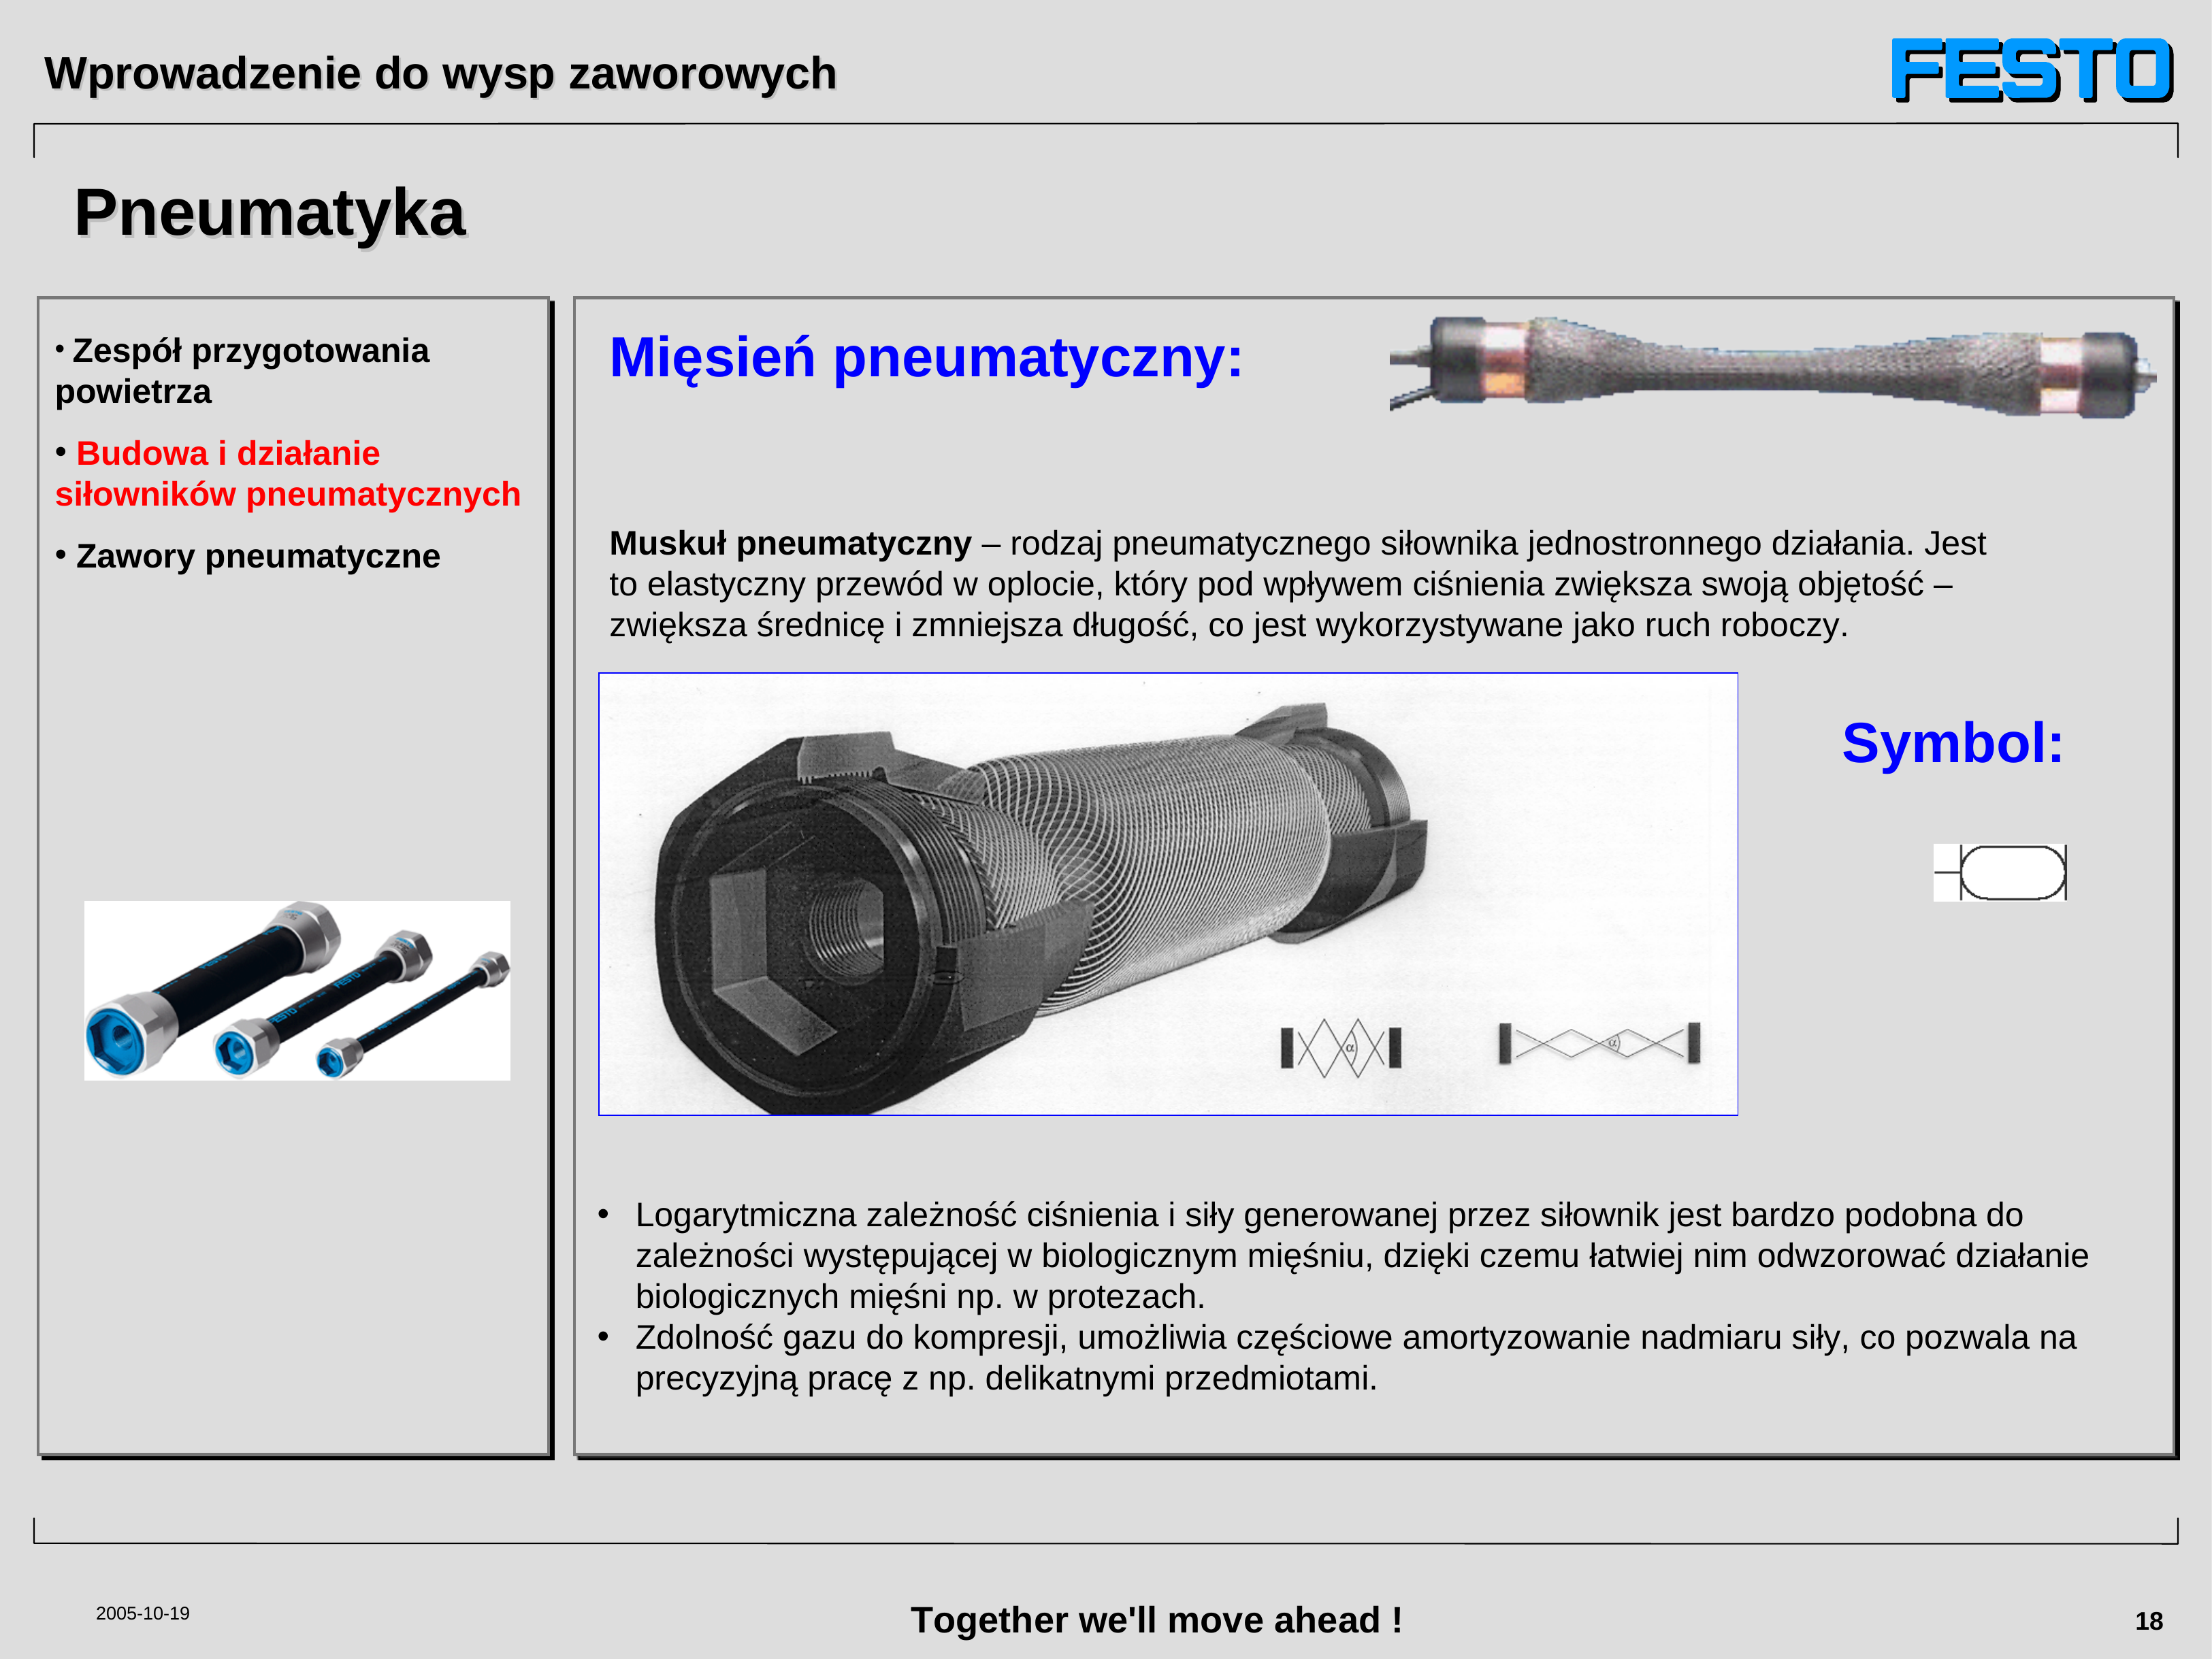

# Pneumatyka
Mięsień pneumatyczny:
 Zespół przygotowania powietrza
 Budowa i działanie siłowników pneumatycznych
 Zawory pneumatyczne
Muskuł pneumatyczny – rodzaj pneumatycznego siłownika jednostronnego działania. Jest to elastyczny przewód w oplocie, który pod wpływem ciśnienia zwiększa swoją objętość – zwiększa średnicę i zmniejsza długość, co jest wykorzystywane jako ruch roboczy.
Symbol:
Logarytmiczna zależność ciśnienia i siły generowanej przez siłownik jest bardzo podobna do zależności występującej w biologicznym mięśniu, dzięki czemu łatwiej nim odwzorować działanie biologicznych mięśni np. w protezach.
Zdolność gazu do kompresji, umożliwia częściowe amortyzowanie nadmiaru siły, co pozwala na precyzyjną pracę z np. delikatnymi przedmiotami.
2005-10-19
Together we'll move ahead !